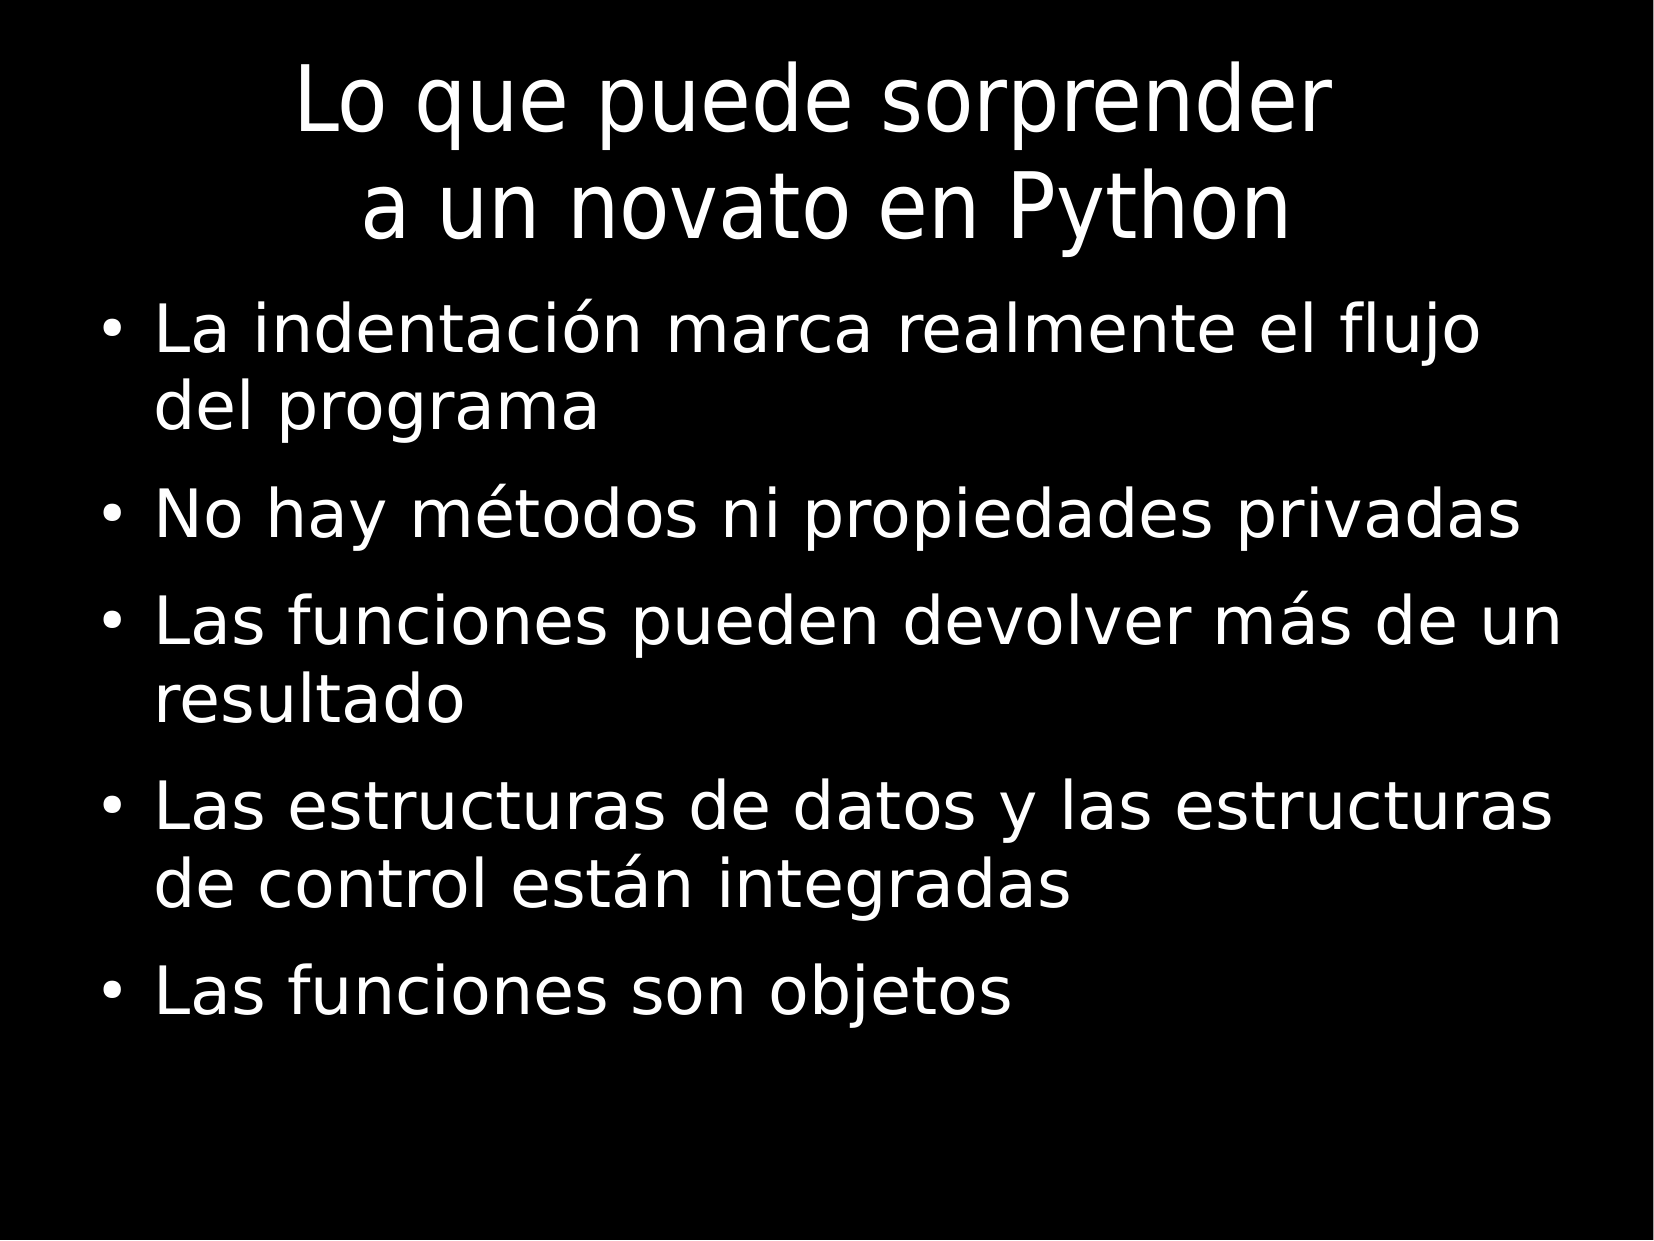

# Lo que puede sorprender a un novato en Python
La indentación marca realmente el flujo del programa
No hay métodos ni propiedades privadas
Las funciones pueden devolver más de un resultado
Las estructuras de datos y las estructuras de control están integradas
Las funciones son objetos